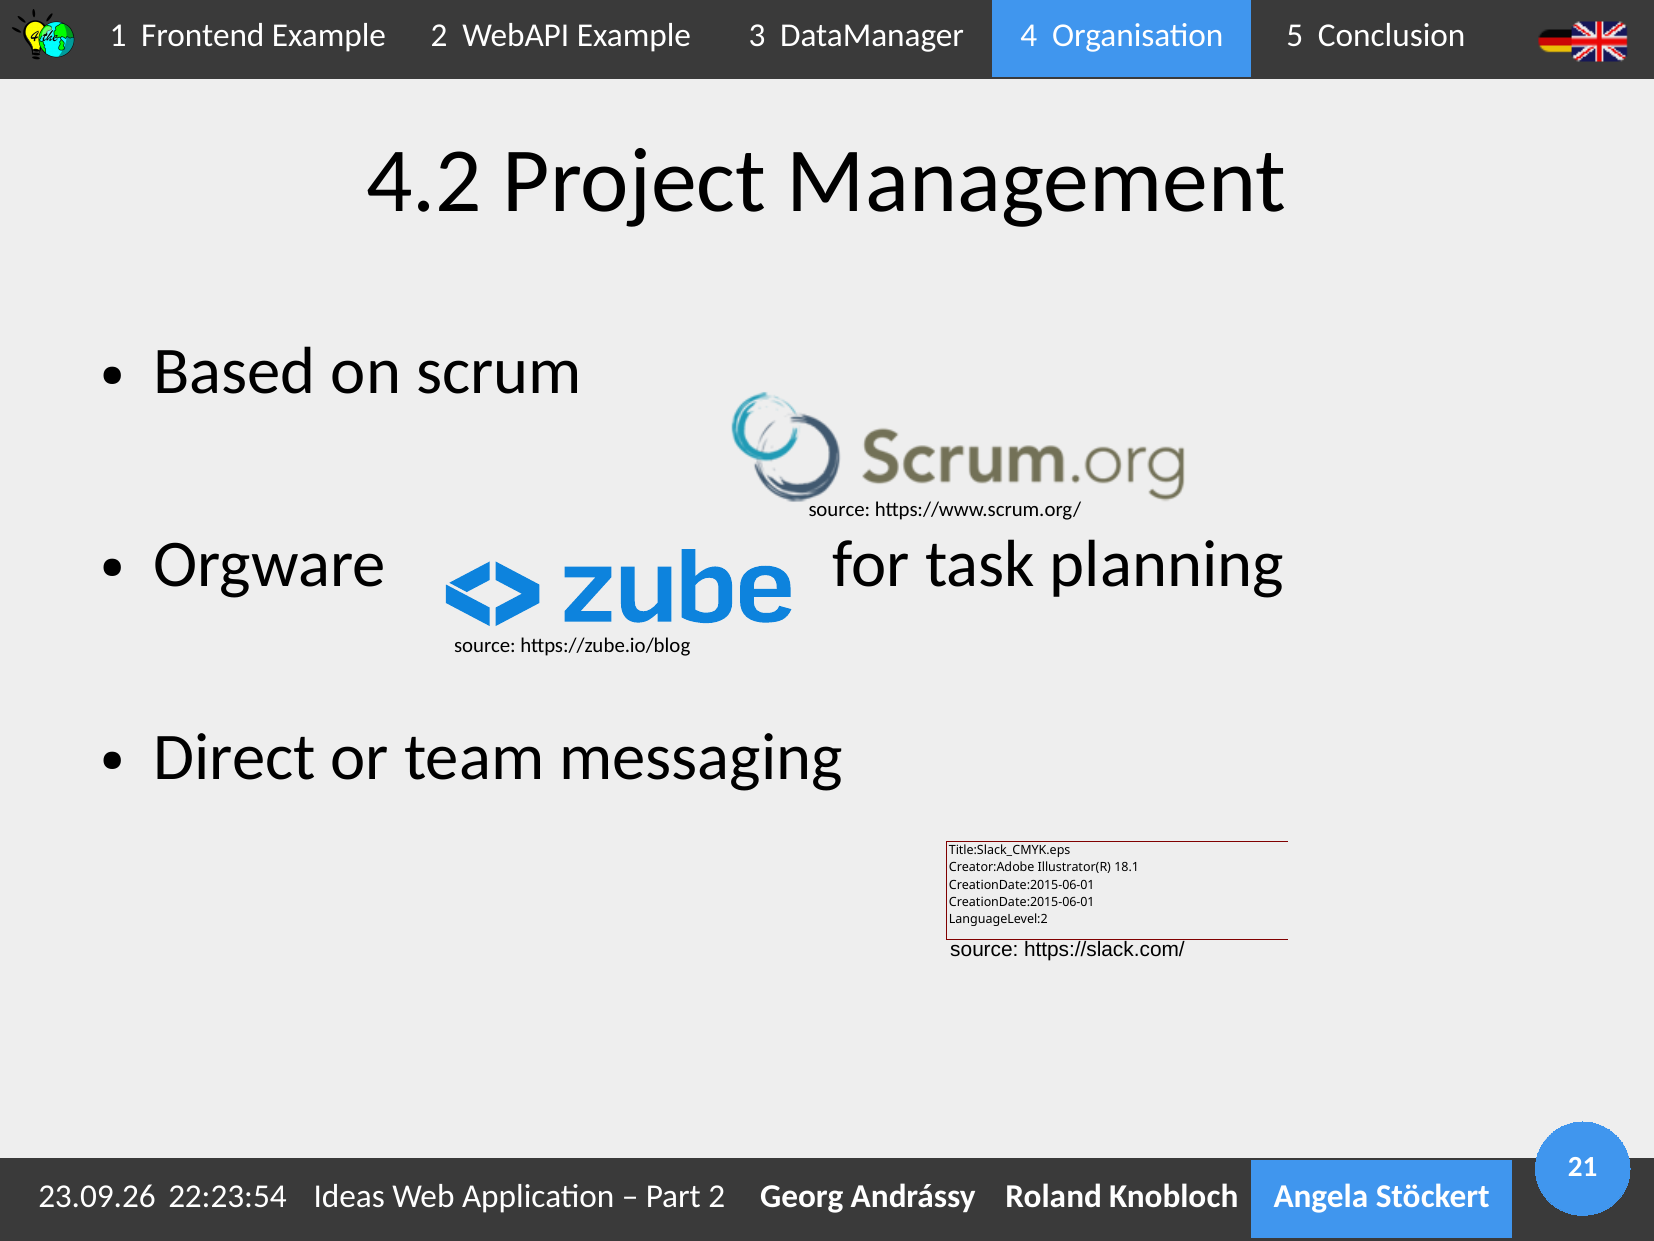

1 Frontend Example
2 WebAPI Example
3 DataManager
4 Organisation
5 Conclusion
# 4.2 Project Management
Based on scrum
Orgware 						 for task planning
Direct or team messaging
source: https://www.scrum.org/
source: https://zube.io/blog
source: https://slack.com/
Ideas Web Application – Part 2
Georg Andrássy
Roland Knobloch
Angela Stöckert